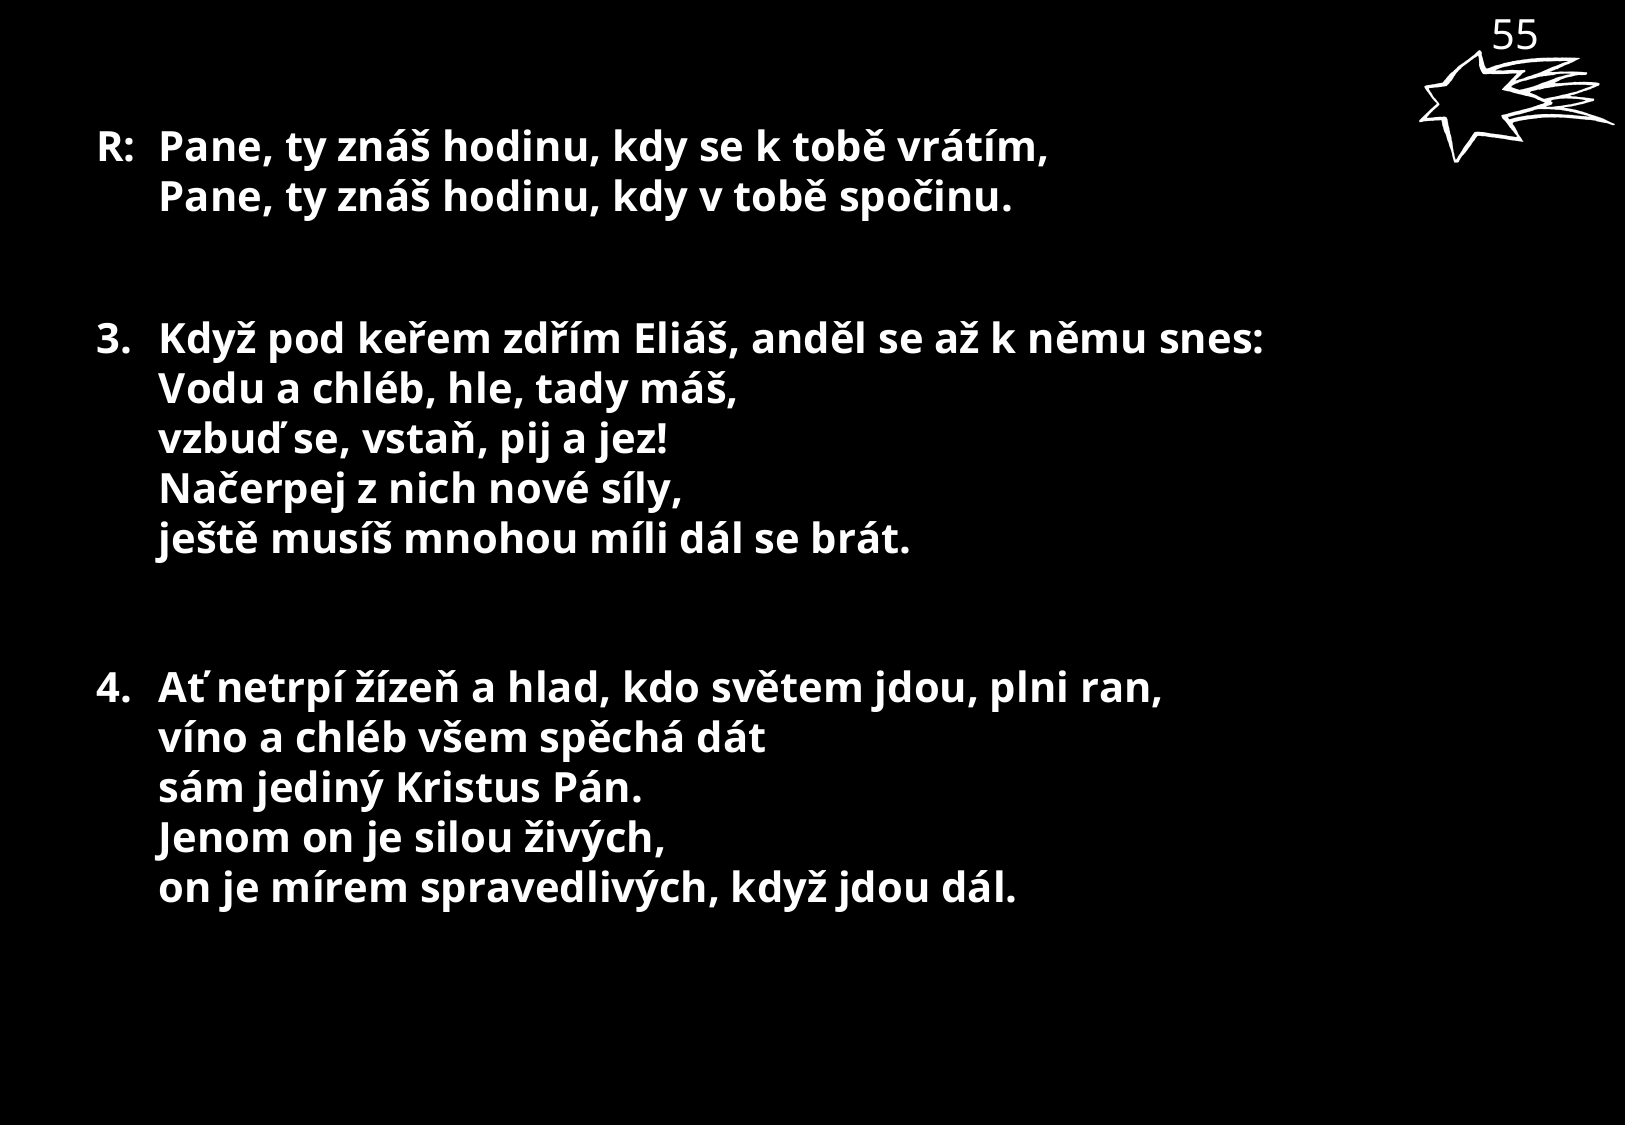

55
# R: 	Pane, ty znáš hodinu, kdy se k tobě vrátím, Pane, ty znáš hodinu, kdy v tobě spočinu.
3. 	Když pod keřem zdřím Eliáš, anděl se až k němu snes:
Vodu a chléb, hle, tady máš,
vzbuď se, vstaň, pij a jez!
Načerpej z nich nové síly,
ještě musíš mnohou míli dál se brát.
4. 	Ať netrpí žízeň a hlad, kdo světem jdou, plni ran,
víno a chléb všem spěchá dát
sám jediný Kristus Pán.
Jenom on je silou živých,
on je mírem spravedlivých, když jdou dál.